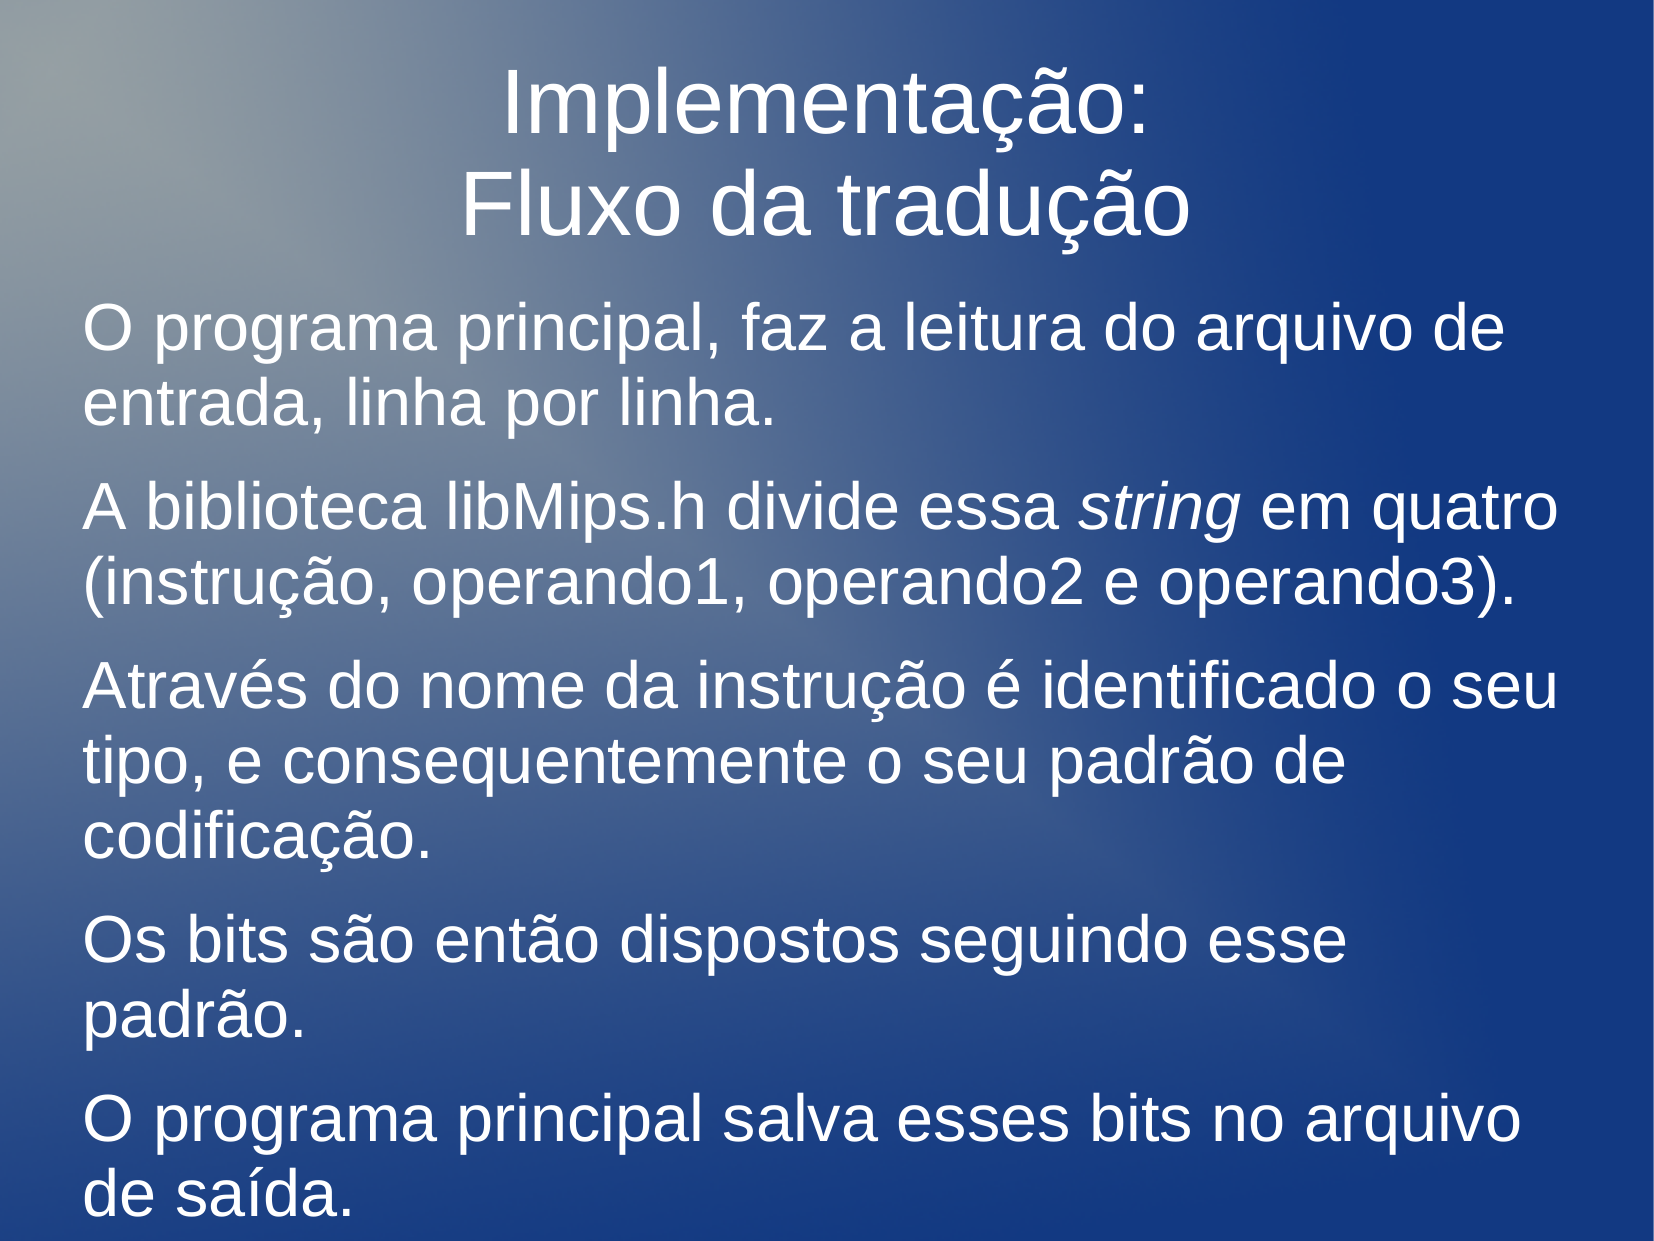

# Implementação: Fluxo da tradução
O programa principal, faz a leitura do arquivo de entrada, linha por linha.
A biblioteca libMips.h divide essa string em quatro (instrução, operando1, operando2 e operando3).
Através do nome da instrução é identificado o seu tipo, e consequentemente o seu padrão de codificação.
Os bits são então dispostos seguindo esse padrão.
O programa principal salva esses bits no arquivo de saída.